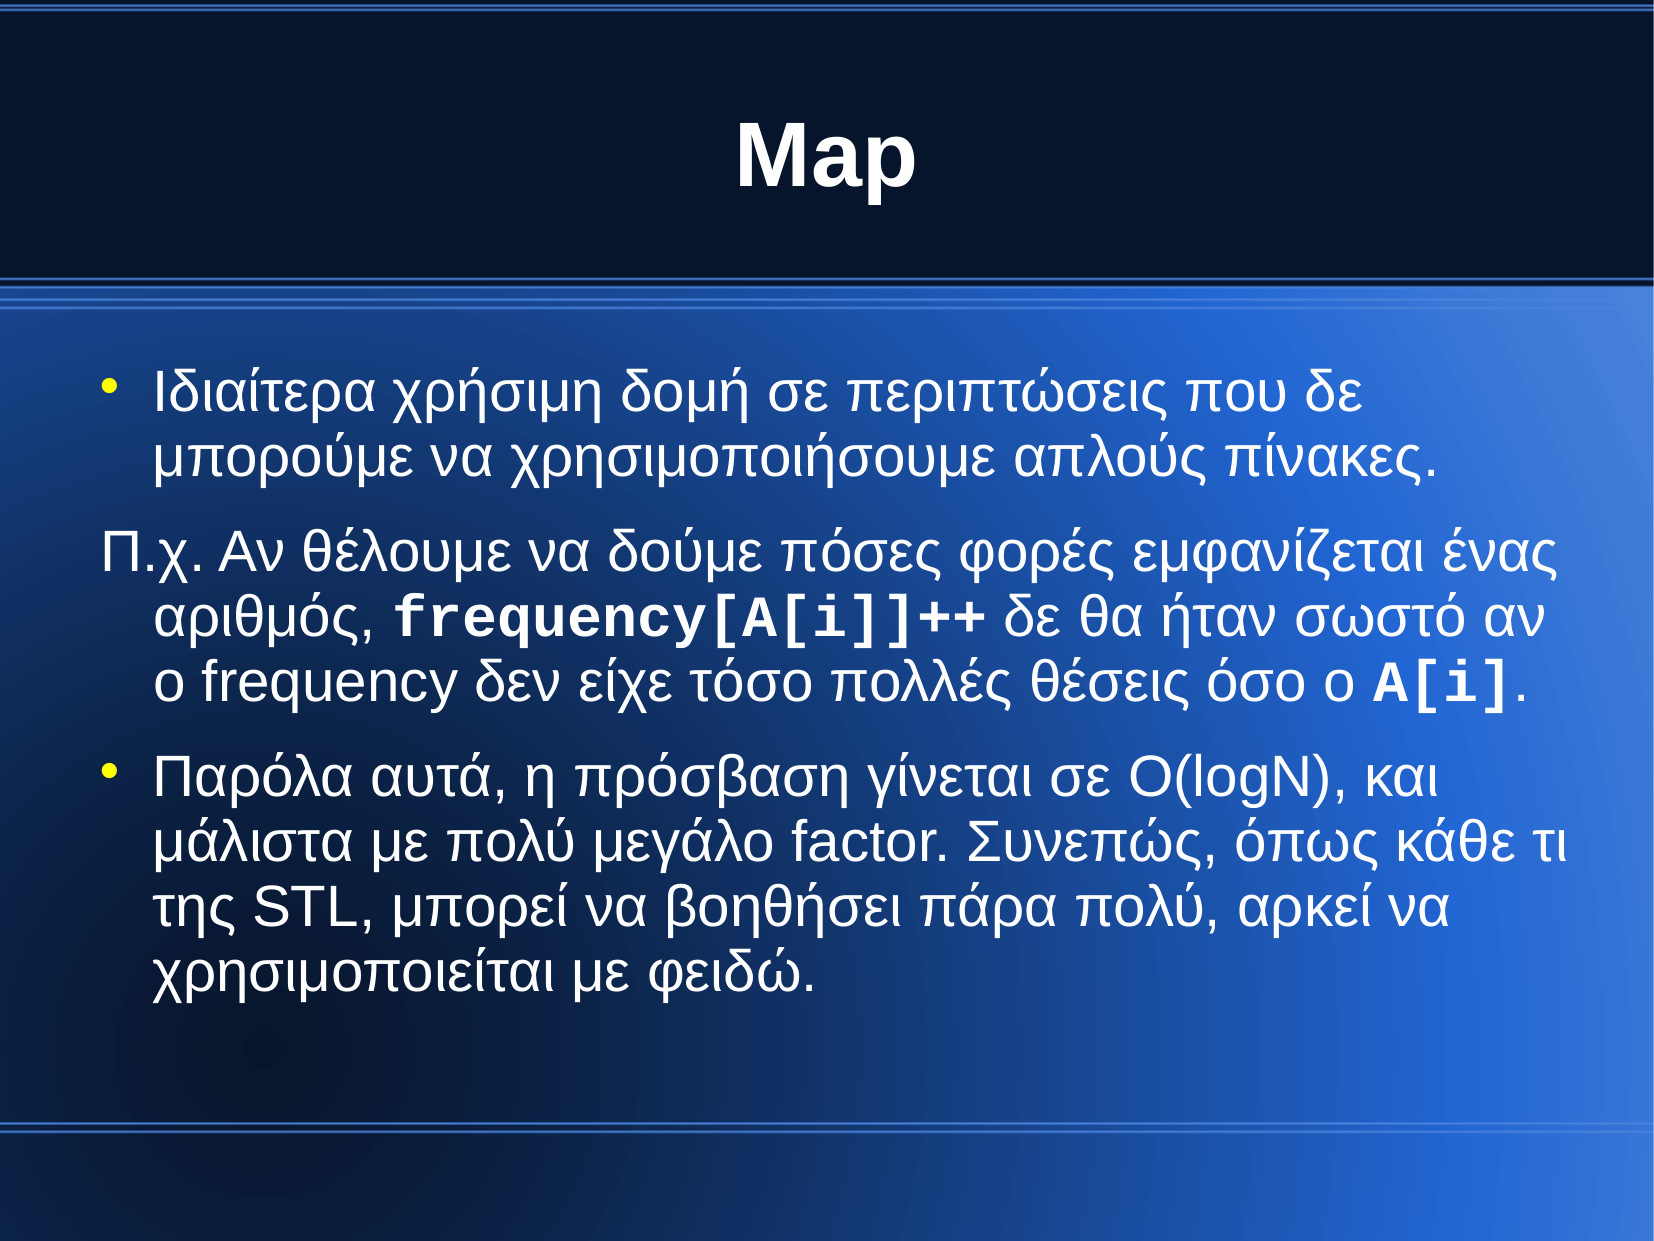

# Map
Ιδιαίτερα χρήσιμη δομή σε περιπτώσεις που δε μπορούμε να χρησιμοποιήσουμε απλούς πίνακες.
Π.χ. Αν θέλουμε να δούμε πόσες φορές εμφανίζεται ένας αριθμός, frequency[A[i]]++ δε θα ήταν σωστό αν ο frequency δεν είχε τόσο πολλές θέσεις όσο ο A[i].
Παρόλα αυτά, η πρόσβαση γίνεται σε O(logN), και μάλιστα με πολύ μεγάλο factor. Συνεπώς, όπως κάθε τι της STL, μπορεί να βοηθήσει πάρα πολύ, αρκεί να χρησιμοποιείται με φειδώ.